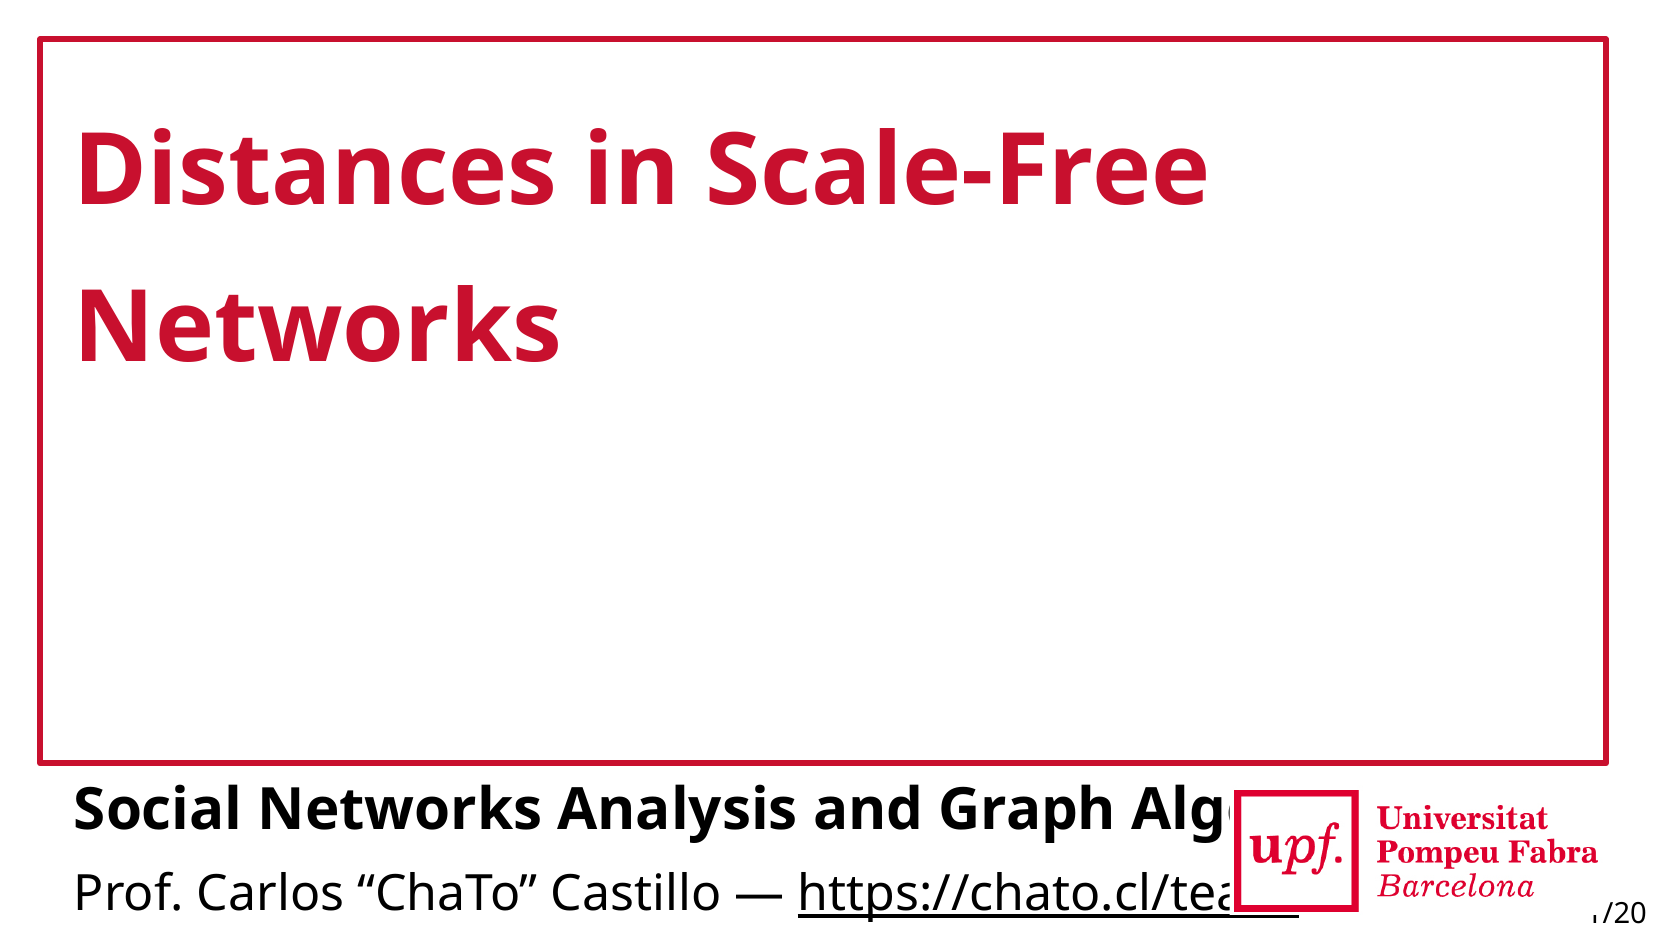

Distances in Scale-Free Networks
Social Networks Analysis and Graph Algorithms
Prof. Carlos “ChaTo” Castillo — https://chato.cl/teach
1